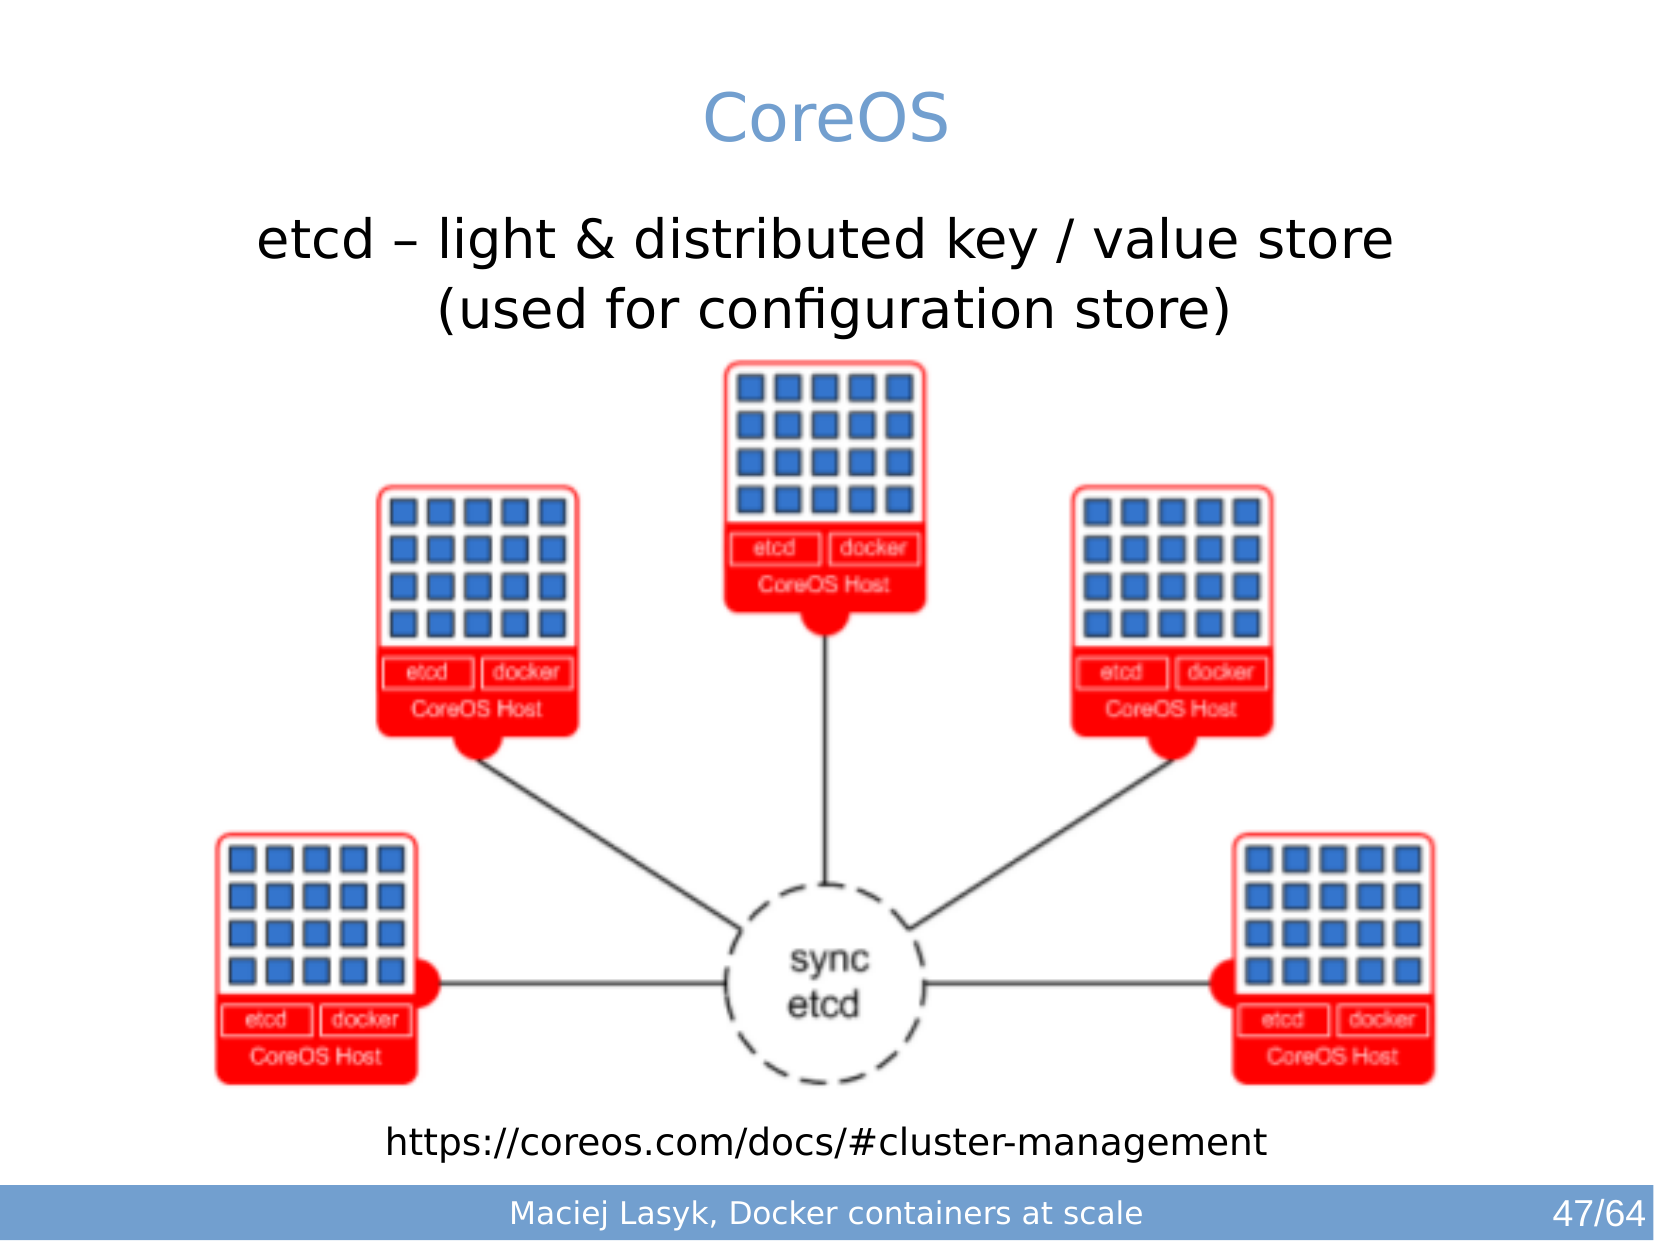

CoreOS
etcd – light & distributed key / value store
(used for configuration store)
https://coreos.com/docs/#cluster-management
 47/64
Maciej Lasyk, Docker containers at scale